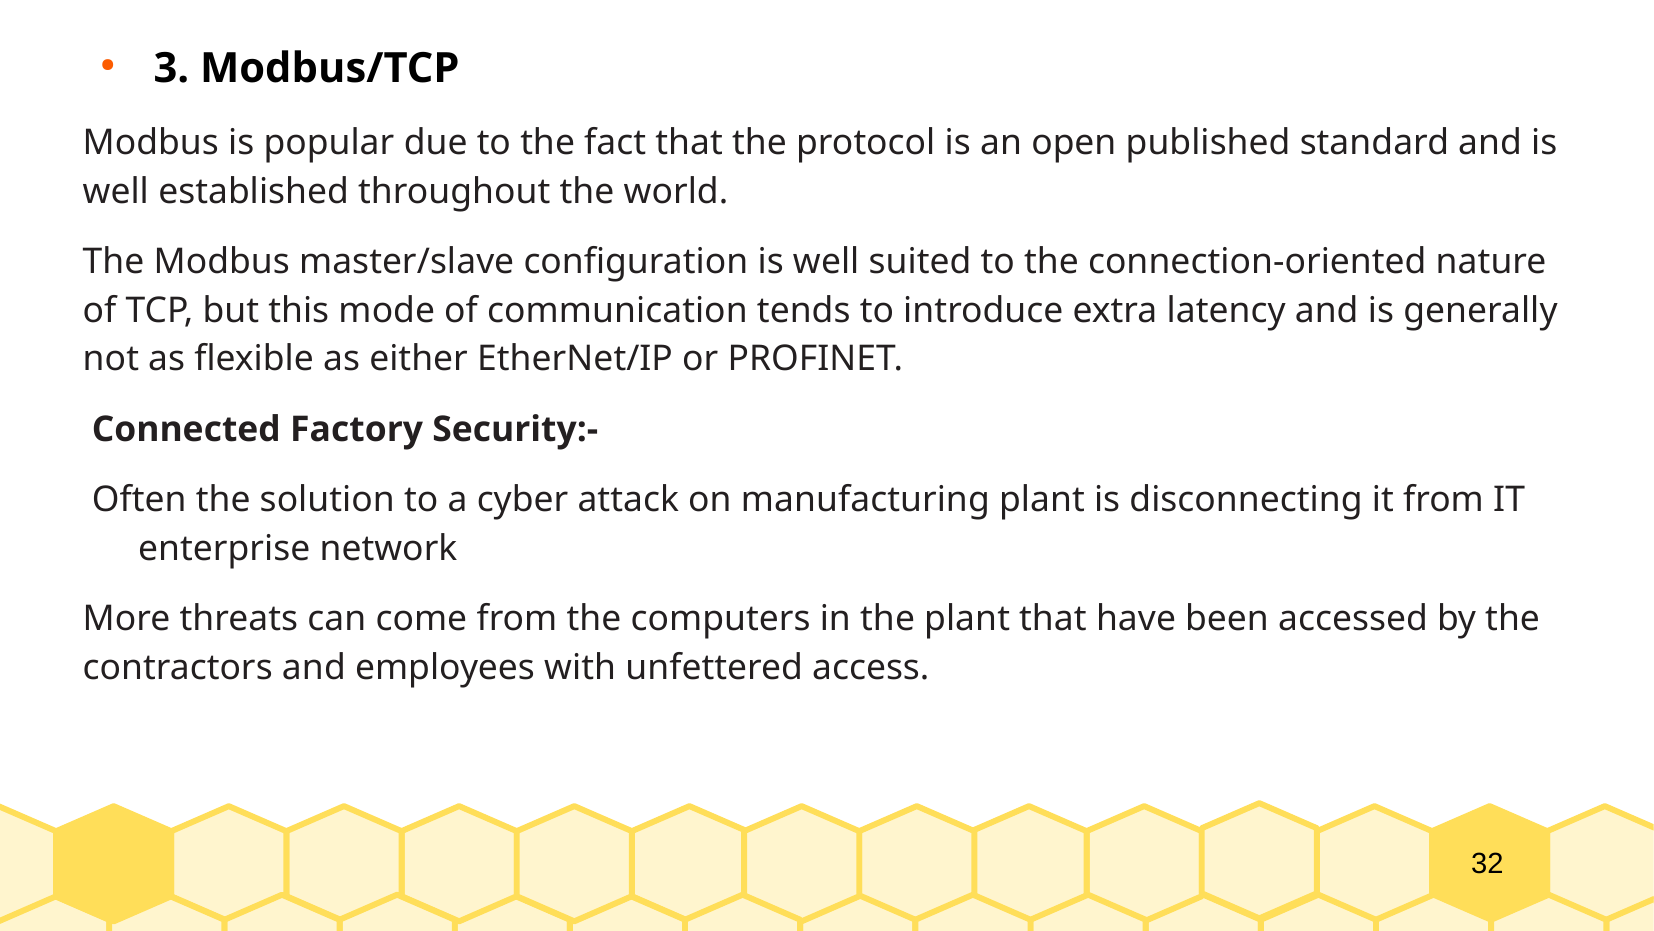

# 3. Modbus/TCP
Modbus is popular due to the fact that the protocol is an open published standard and is well established throughout the world.
The Modbus master/slave configuration is well suited to the connection-oriented nature of TCP, but this mode of communication tends to introduce extra latency and is generally not as flexible as either EtherNet/IP or PROFINET.
 Connected Factory Security:-
 Often the solution to a cyber attack on manufacturing plant is disconnecting it from IT enterprise network
More threats can come from the computers in the plant that have been accessed by the contractors and employees with unfettered access.